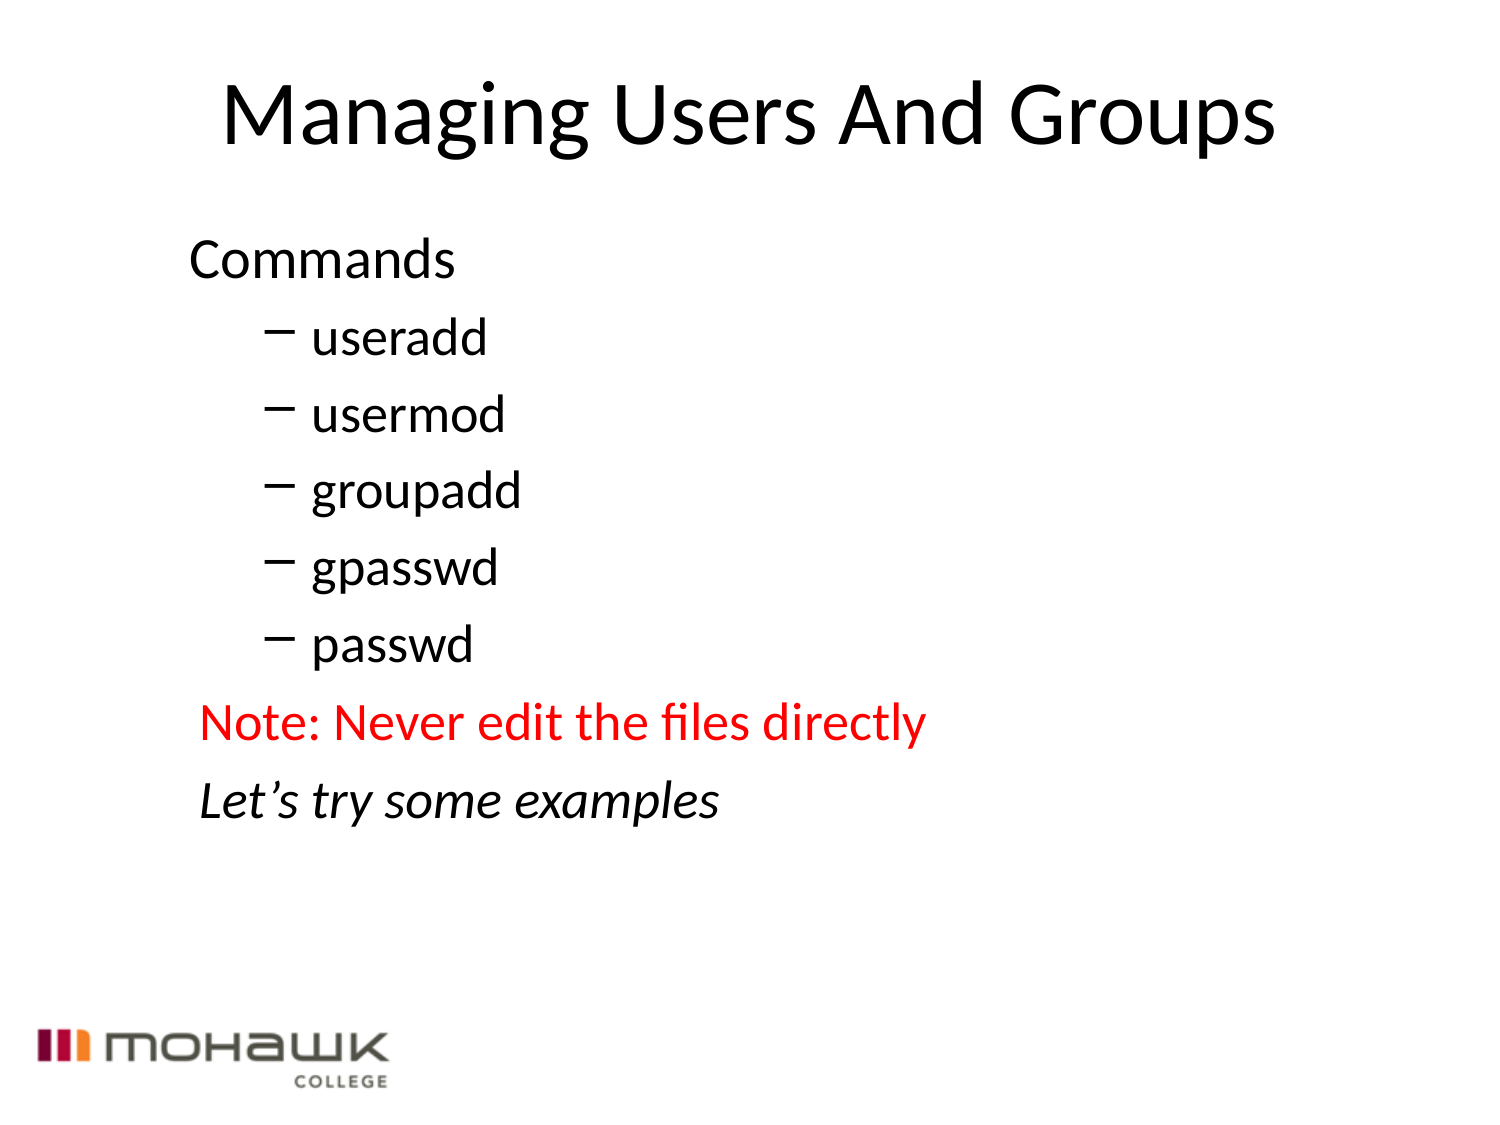

# Managing Users And Groups
Commands
useradd
usermod
groupadd
gpasswd
passwd
Note: Never edit the files directly
Let’s try some examples